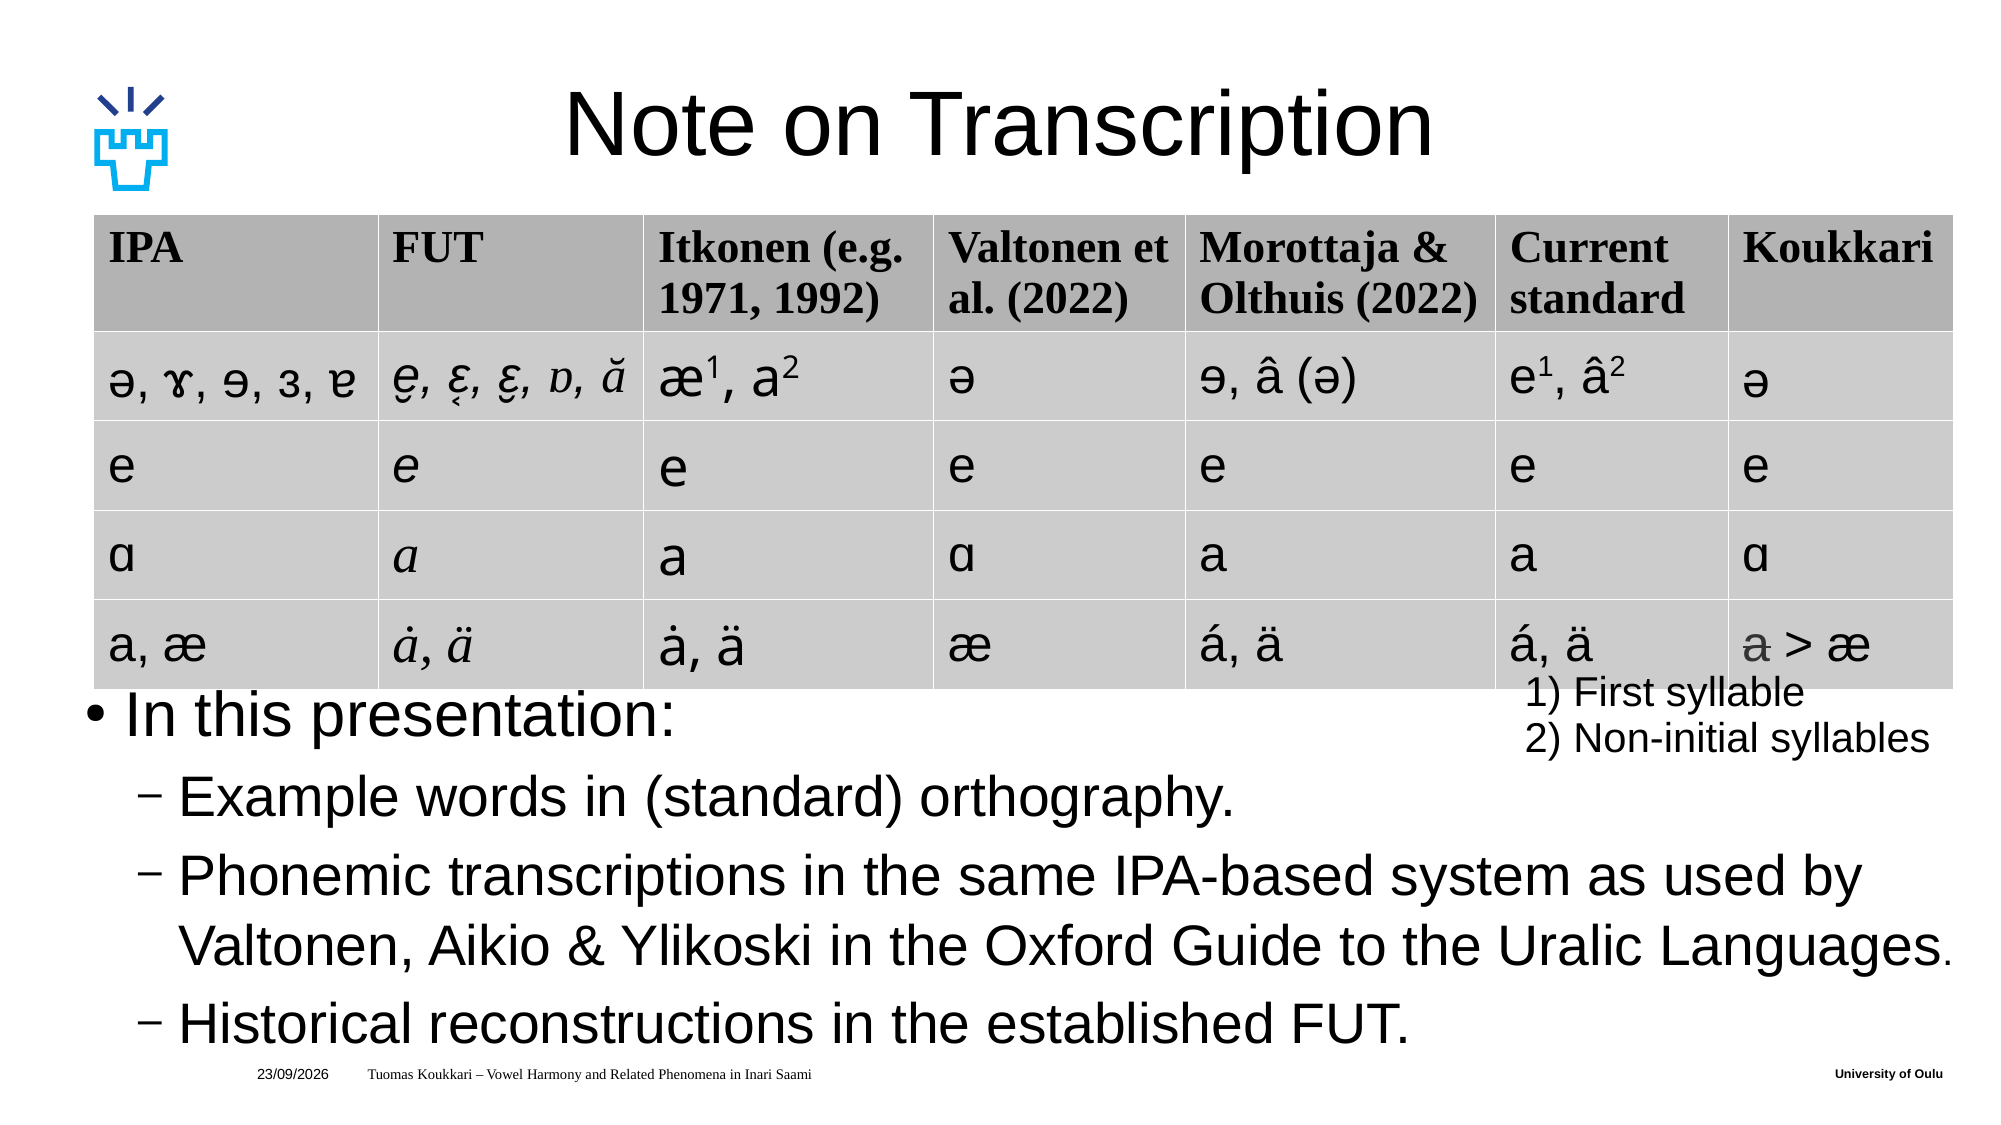

# Note on Transcription
| IPA | FUT | Itkonen (e.g. 1971, 1992) | Valtonen et al. (2022) | Morottaja & Olthuis (2022) | Current standard | Koukkari |
| --- | --- | --- | --- | --- | --- | --- |
| ə, ɤ, ɘ, ɜ, ɐ | e̮, ɛ͔, ɛ̮, ɒ, ă | æ1, a2 | ə | ɘ, â (ə) | e1, â2 | ə |
| e | e | e | e | e | e | e |
| ɑ | a | a | ɑ | a | a | ɑ |
| a, æ | ȧ, ä | ȧ, ä | æ | á, ä | á, ä | a > æ |
1) First syllable
2) Non-initial syllables
In this presentation:
Example words in (standard) orthography.
Phonemic transcriptions in the same IPA-based system as used by Valtonen, Aikio & Ylikoski in the Oxford Guide to the Uralic Languages.
Historical reconstructions in the established FUT.
https://github.com/tkoukkar/anaraskiela/blob/master/Koukkari_Tuomas-CIFUXIII-oovdanpyehtim.pdf